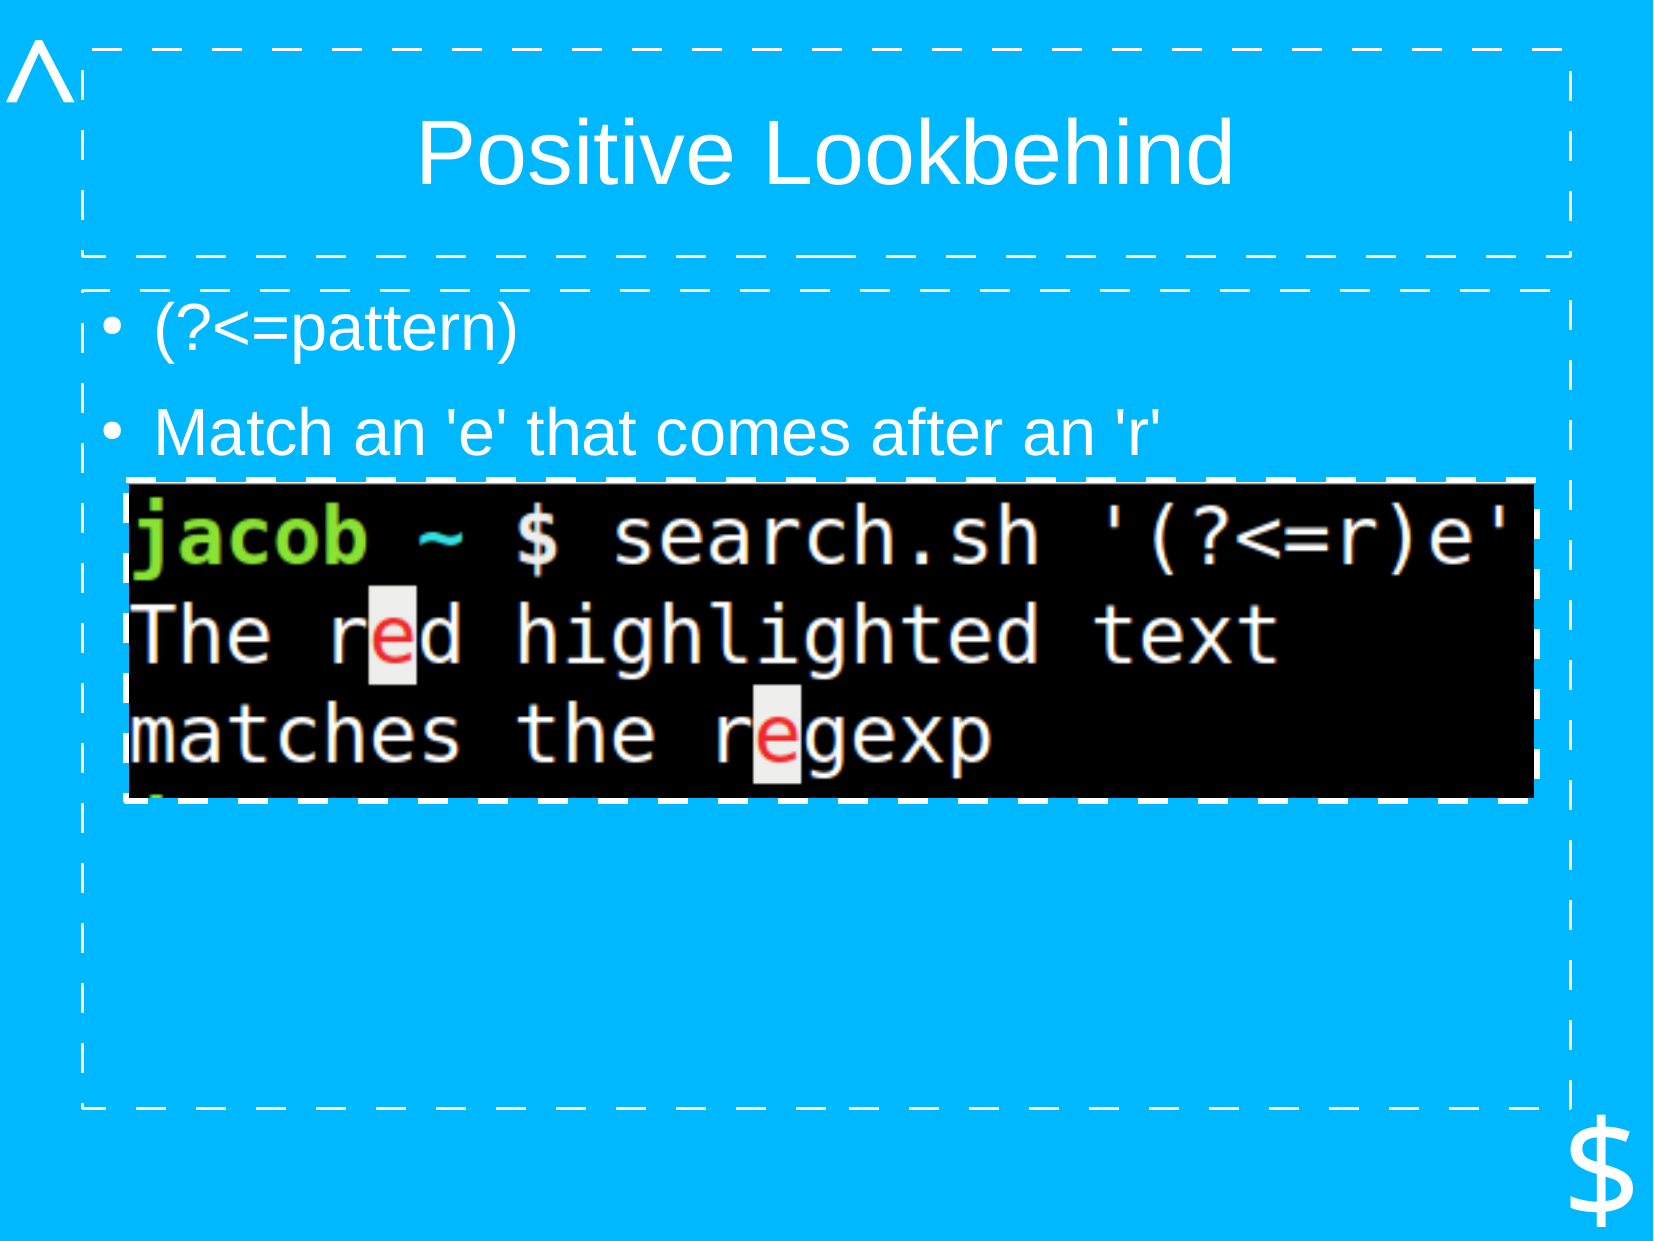

# Positive Lookbehind
(?<=pattern)
Match an 'e' that comes after an 'r'